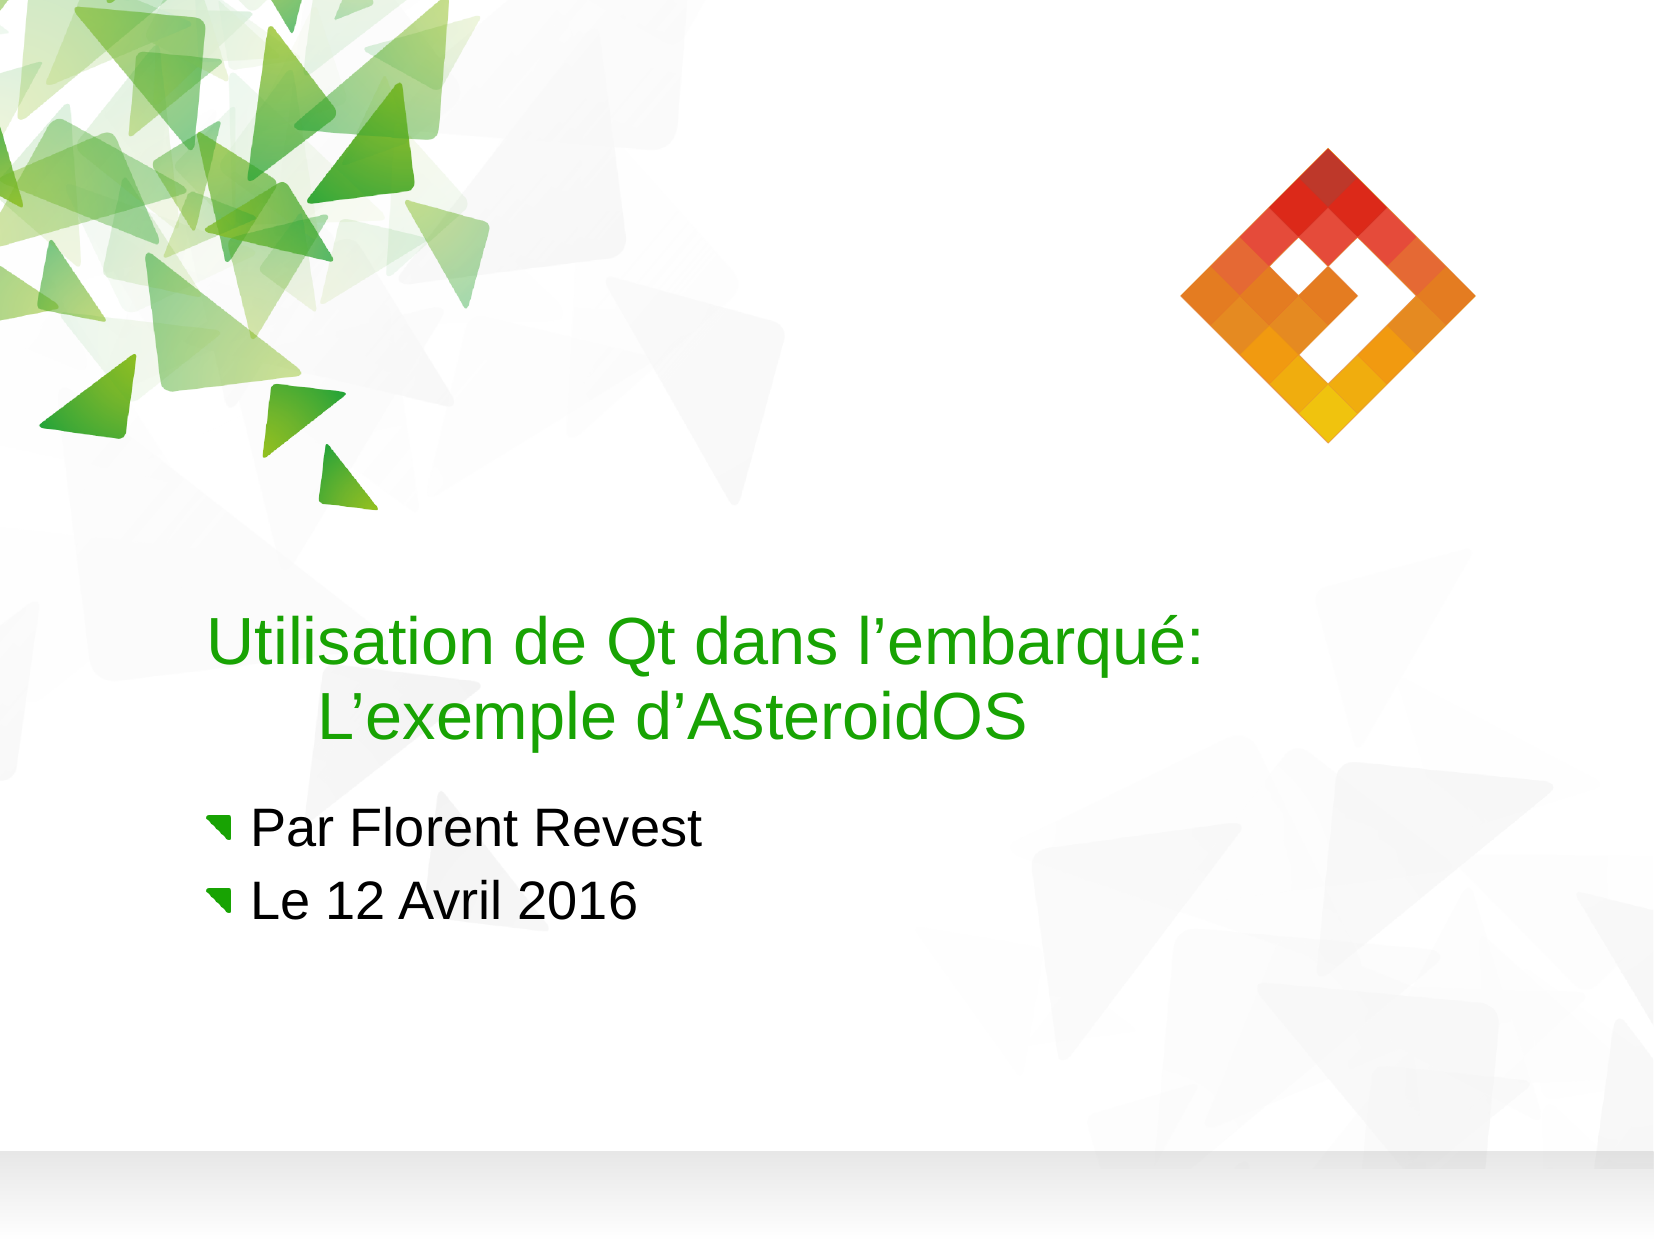

# Utilisation de Qt dans l’embarqué: L’exemple d’AsteroidOS
Par Florent Revest
Le 12 Avril 2016